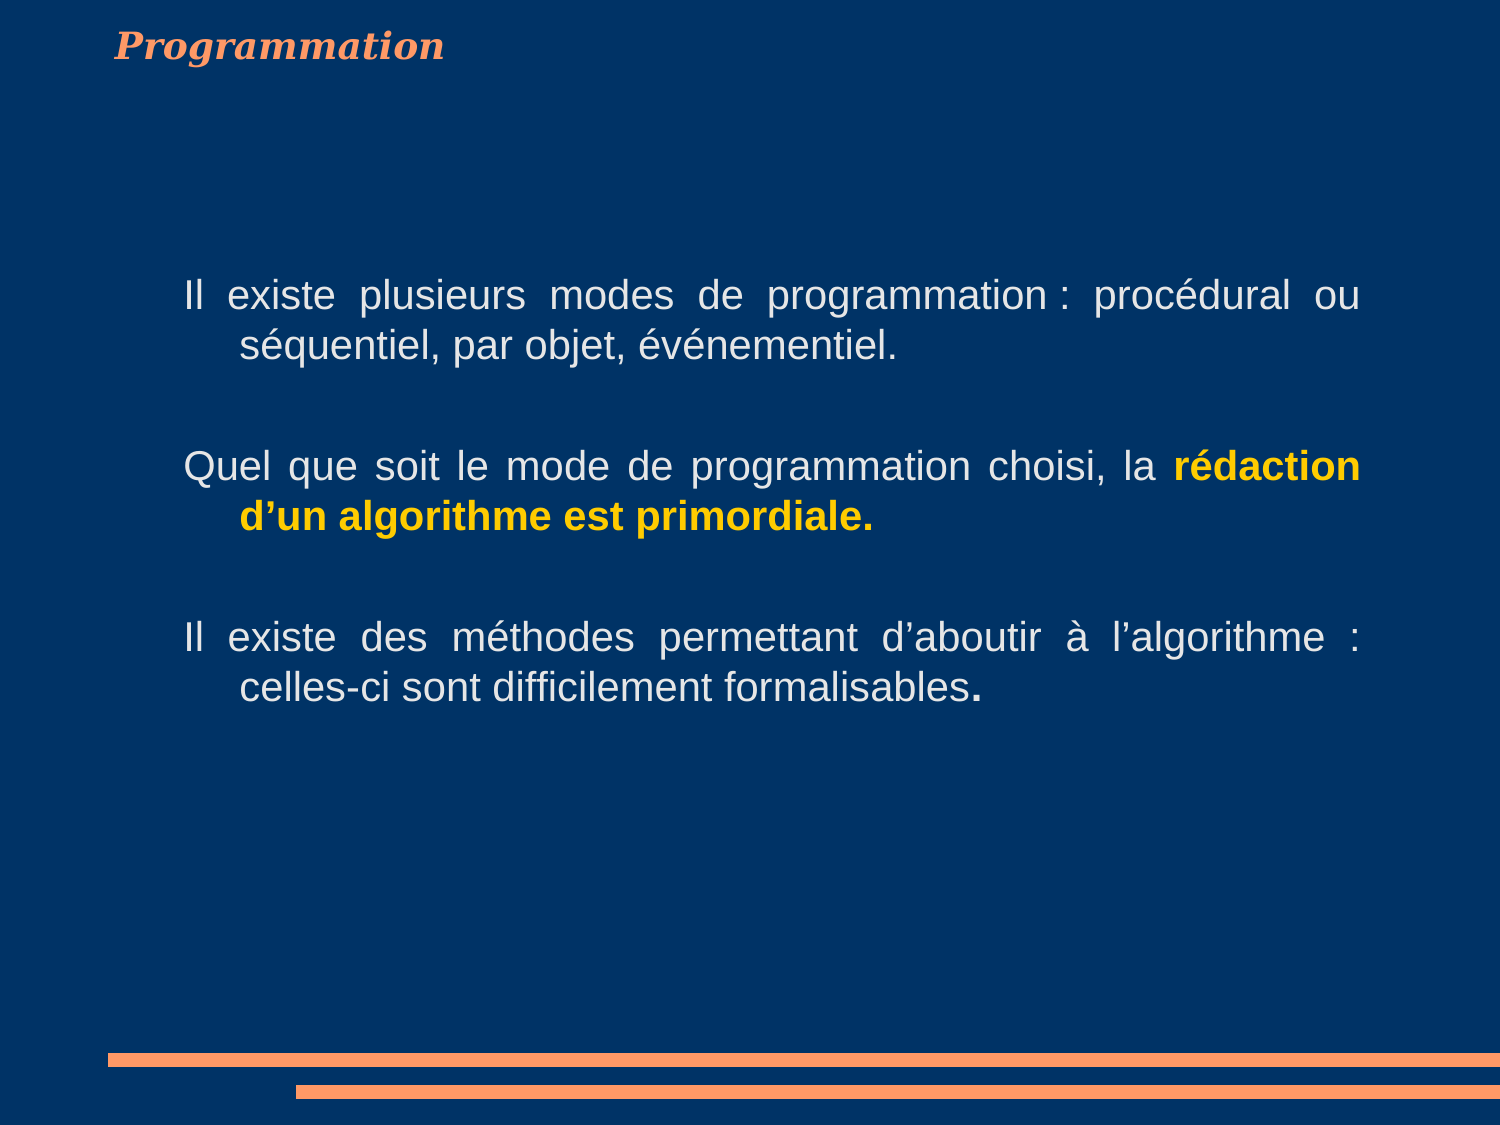

# Programmation
Il existe plusieurs modes de programmation : procédural ou séquentiel, par objet, événementiel.
Quel que soit le mode de programmation choisi, la rédaction d’un algorithme est primordiale.
Il existe des méthodes permettant d’aboutir à l’algorithme : celles-ci sont difficilement formalisables.